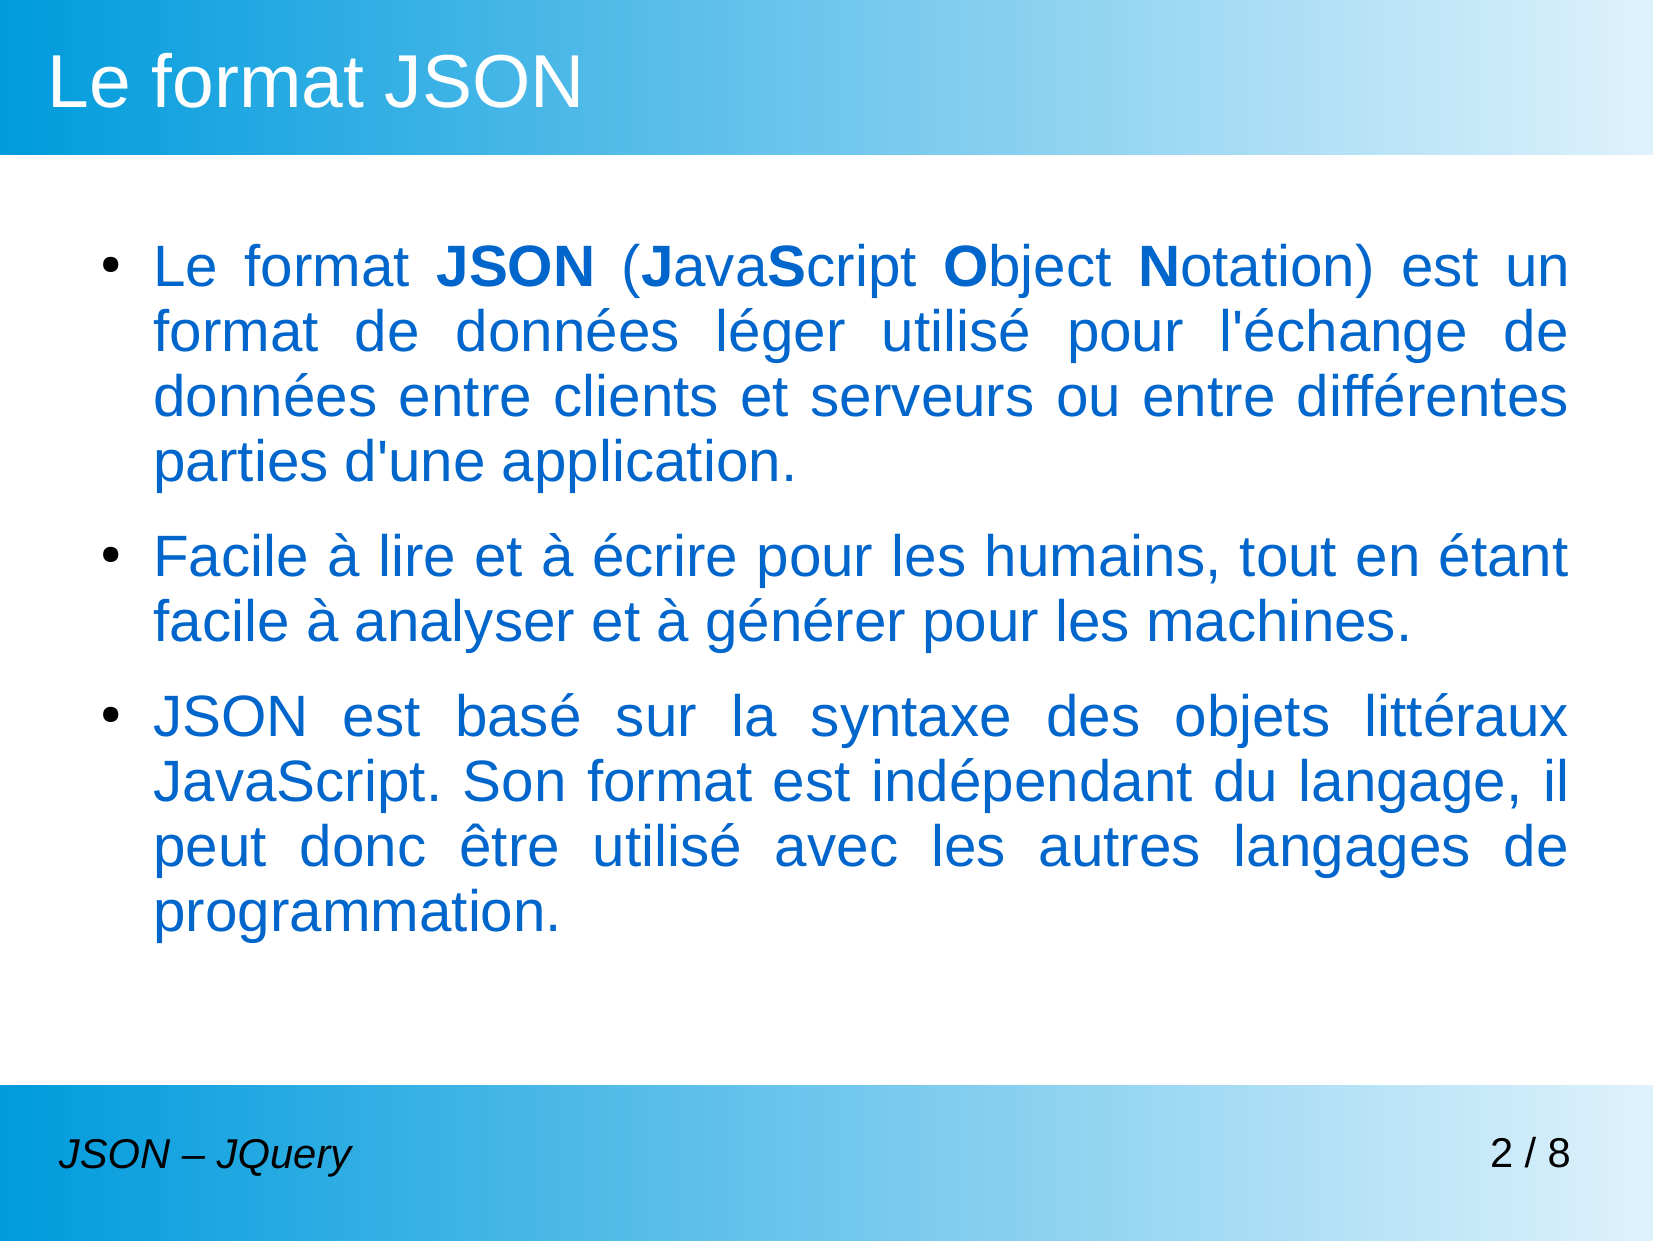

# Le format JSON
Le format JSON (JavaScript Object Notation) est un format de données léger utilisé pour l'échange de données entre clients et serveurs ou entre différentes parties d'une application.
Facile à lire et à écrire pour les humains, tout en étant facile à analyser et à générer pour les machines.
JSON est basé sur la syntaxe des objets littéraux JavaScript. Son format est indépendant du langage, il peut donc être utilisé avec les autres langages de programmation.